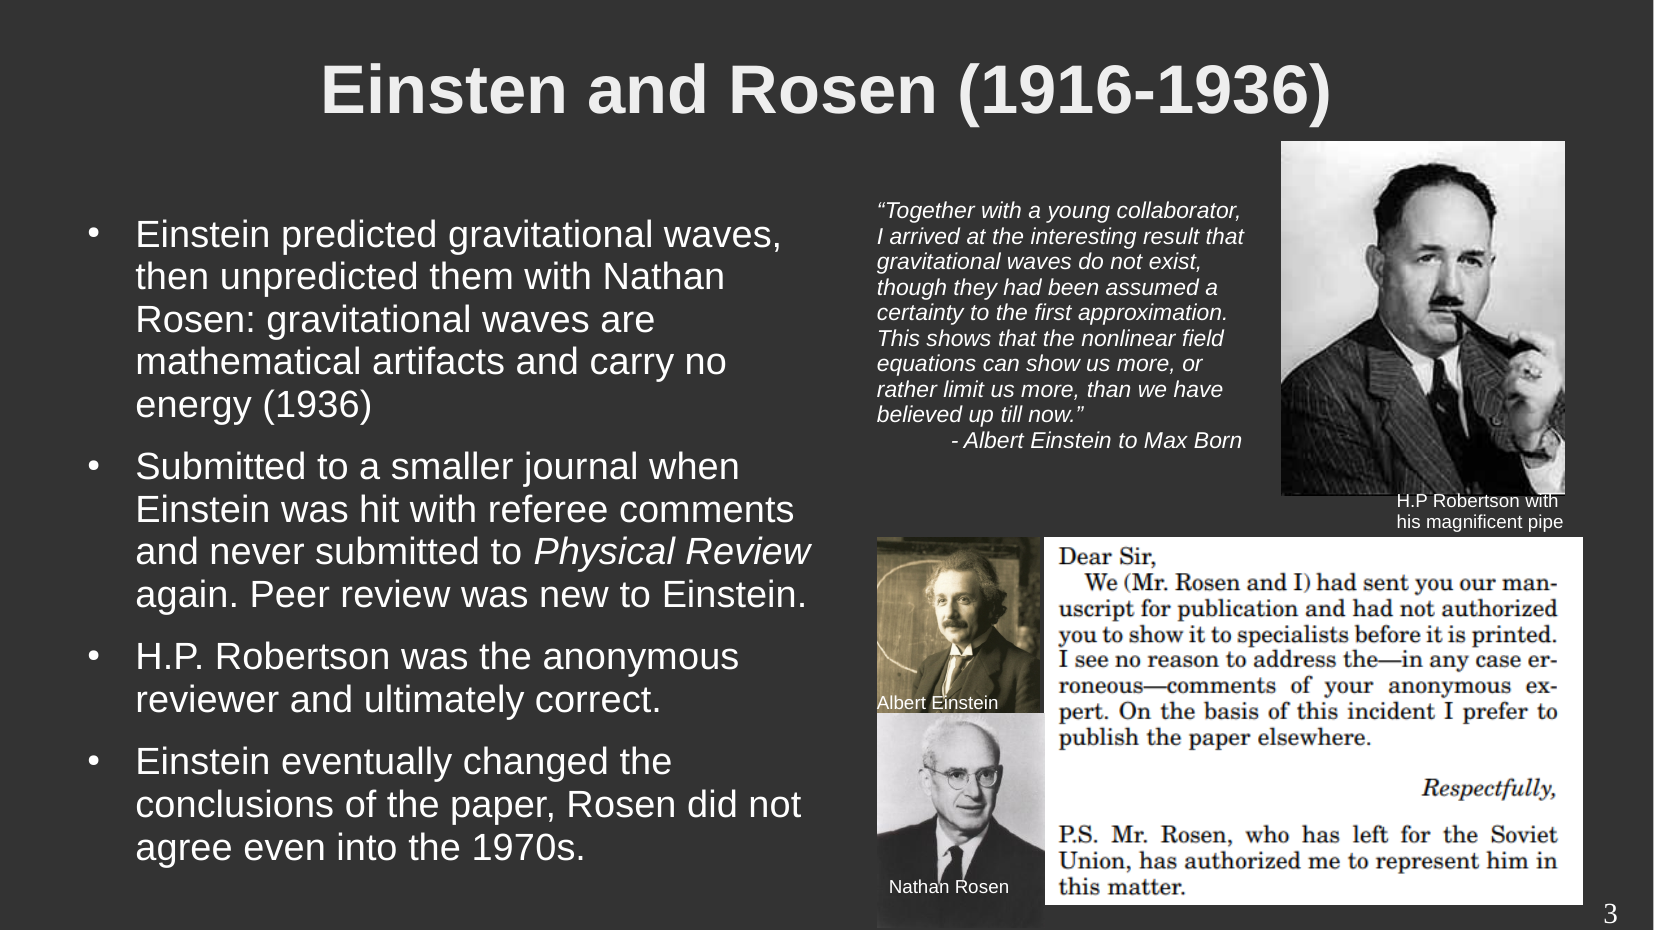

# Einsten and Rosen (1916-1936)
“Together with a young collaborator, I arrived at the interesting result that gravitational waves do not exist, though they had been assumed a certainty to the first approximation. This shows that the nonlinear field equations can show us more, or rather limit us more, than we have believed up till now.”
	- Albert Einstein to Max Born
Einstein predicted gravitational waves, then unpredicted them with Nathan Rosen: gravitational waves are mathematical artifacts and carry no energy (1936)
Submitted to a smaller journal when Einstein was hit with referee comments and never submitted to Physical Review again. Peer review was new to Einstein.
H.P. Robertson was the anonymous reviewer and ultimately correct.
Einstein eventually changed the conclusions of the paper, Rosen did not agree even into the 1970s.
H.P Robertson with his magnificent pipe
Albert Einstein
Nathan Rosen